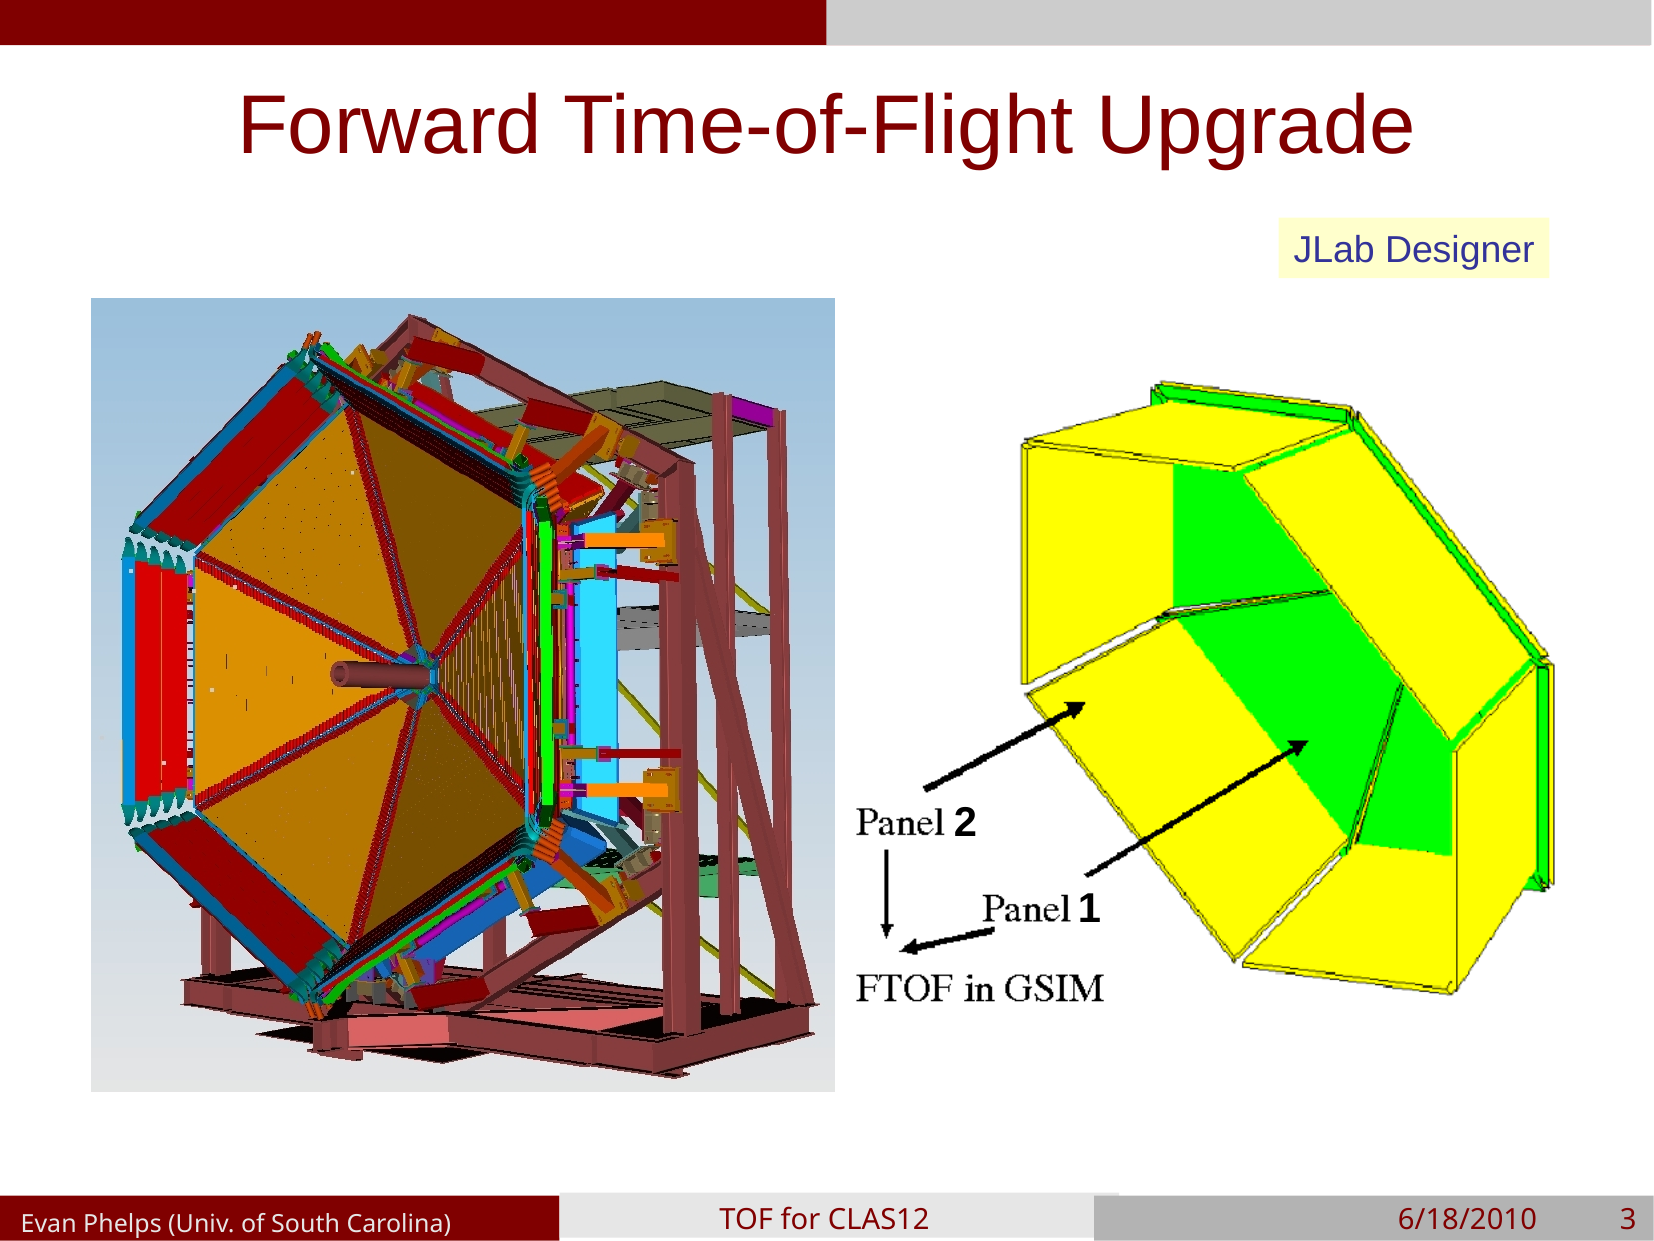

# Forward Time-of-Flight Upgrade
JLab Designer
2
1
TOF for CLAS12
3